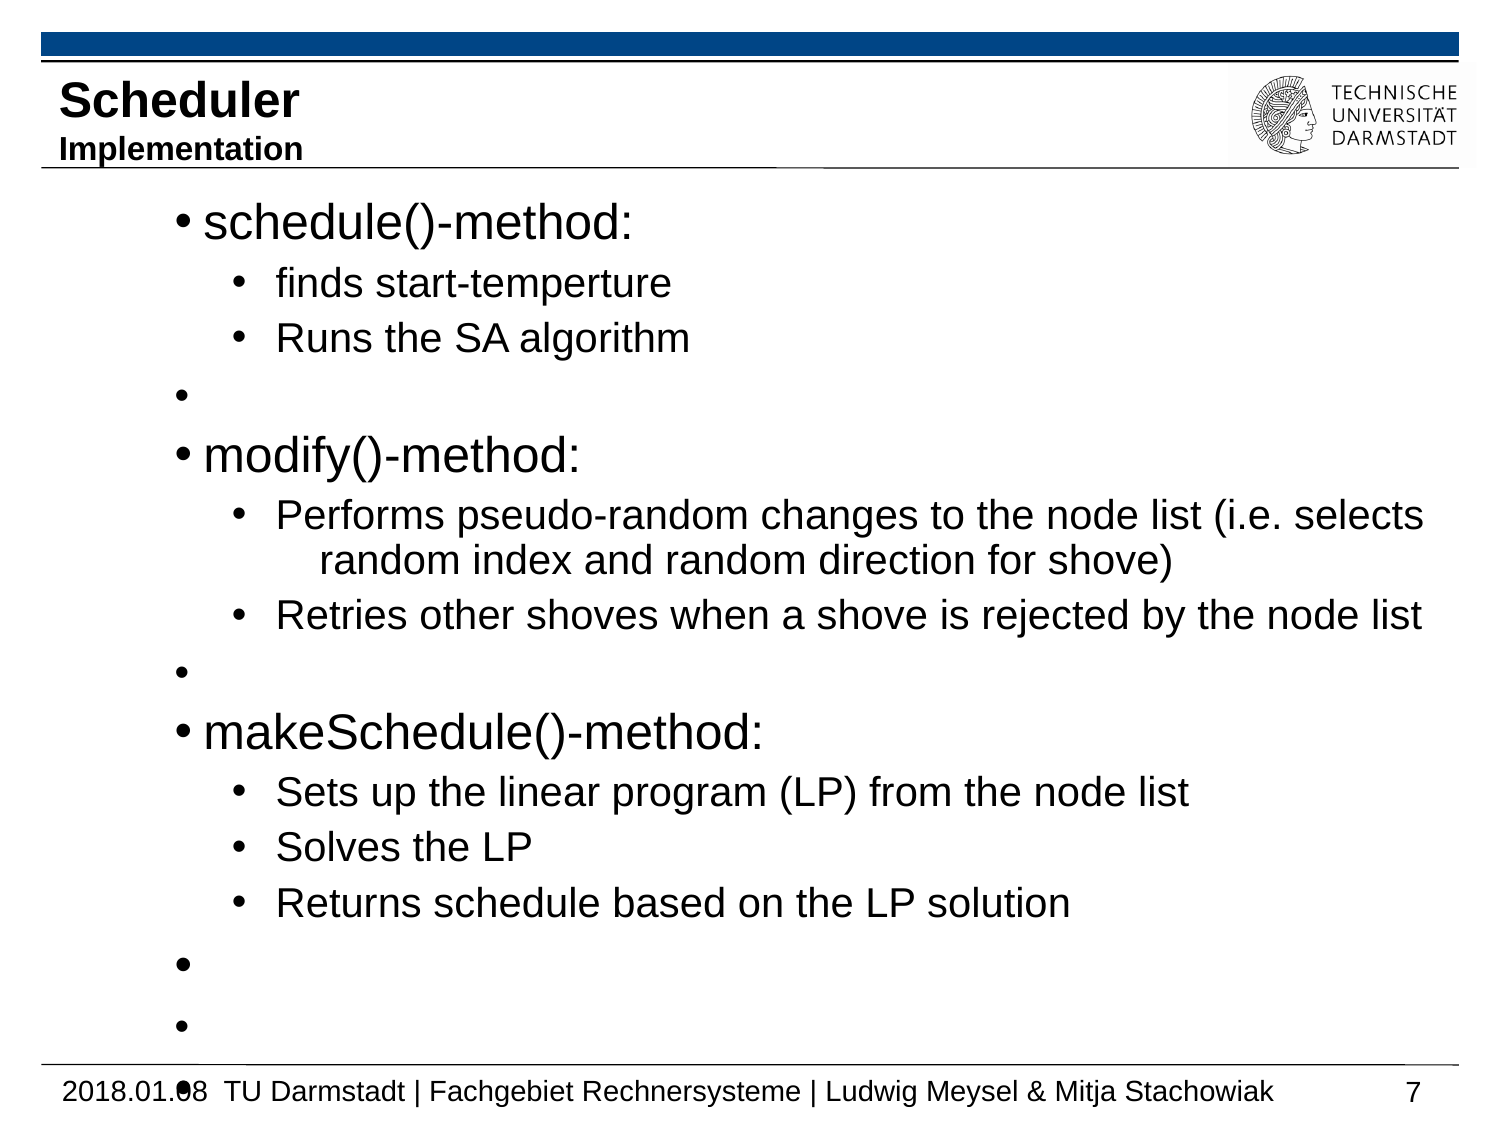

# Scheduler Implementation
schedule()-method:
finds start-temperture
Runs the SA algorithm
modify()-method:
Performs pseudo-random changes to the node list (i.e. selects random index and random direction for shove)
Retries other shoves when a shove is rejected by the node list
makeSchedule()-method:
Sets up the linear program (LP) from the node list
Solves the LP
Returns schedule based on the LP solution
TU Darmstadt | Fachgebiet Rechnersysteme | Ludwig Meysel & Mitja Stachowiak